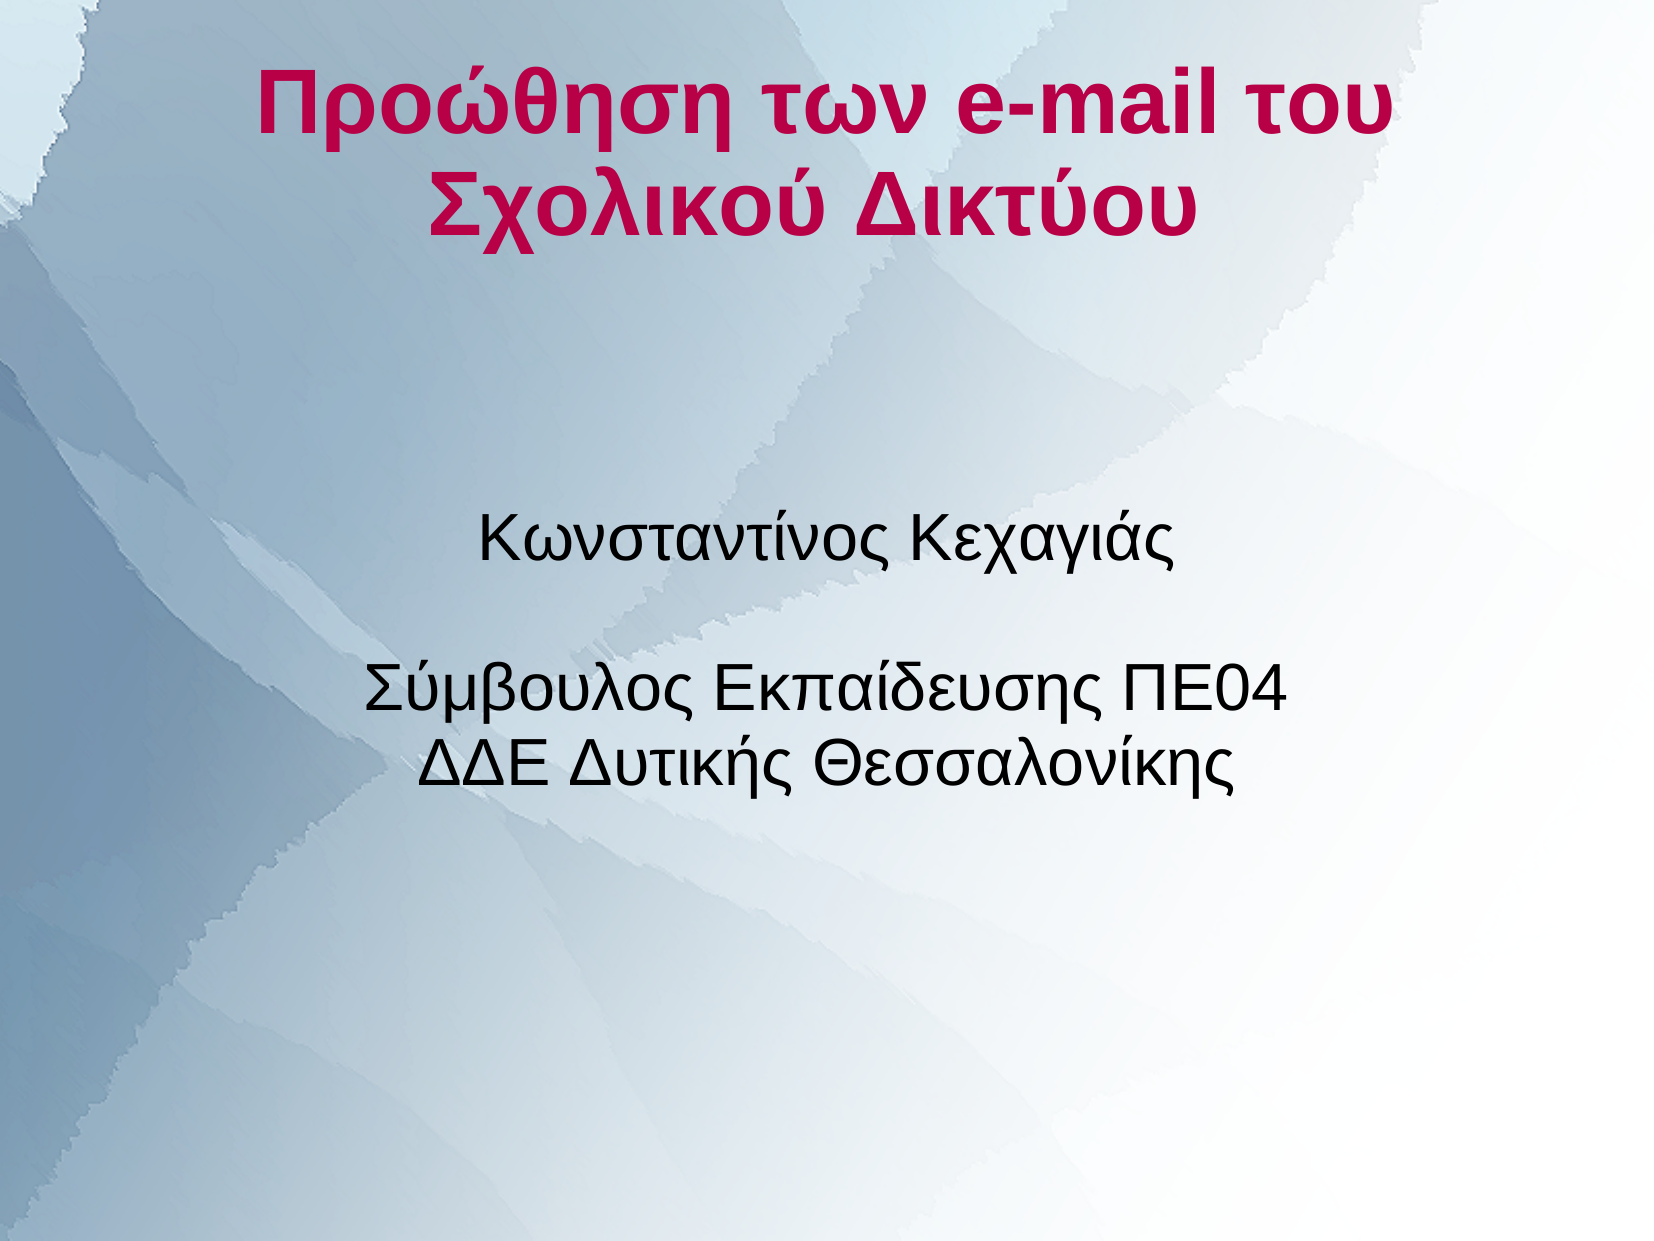

# Προώθηση των e-mail του Σχολικού Δικτύου
Κωνσταντίνος Κεχαγιάς
Σύμβουλος Εκπαίδευσης ΠΕ04
ΔΔΕ Δυτικής Θεσσαλονίκης